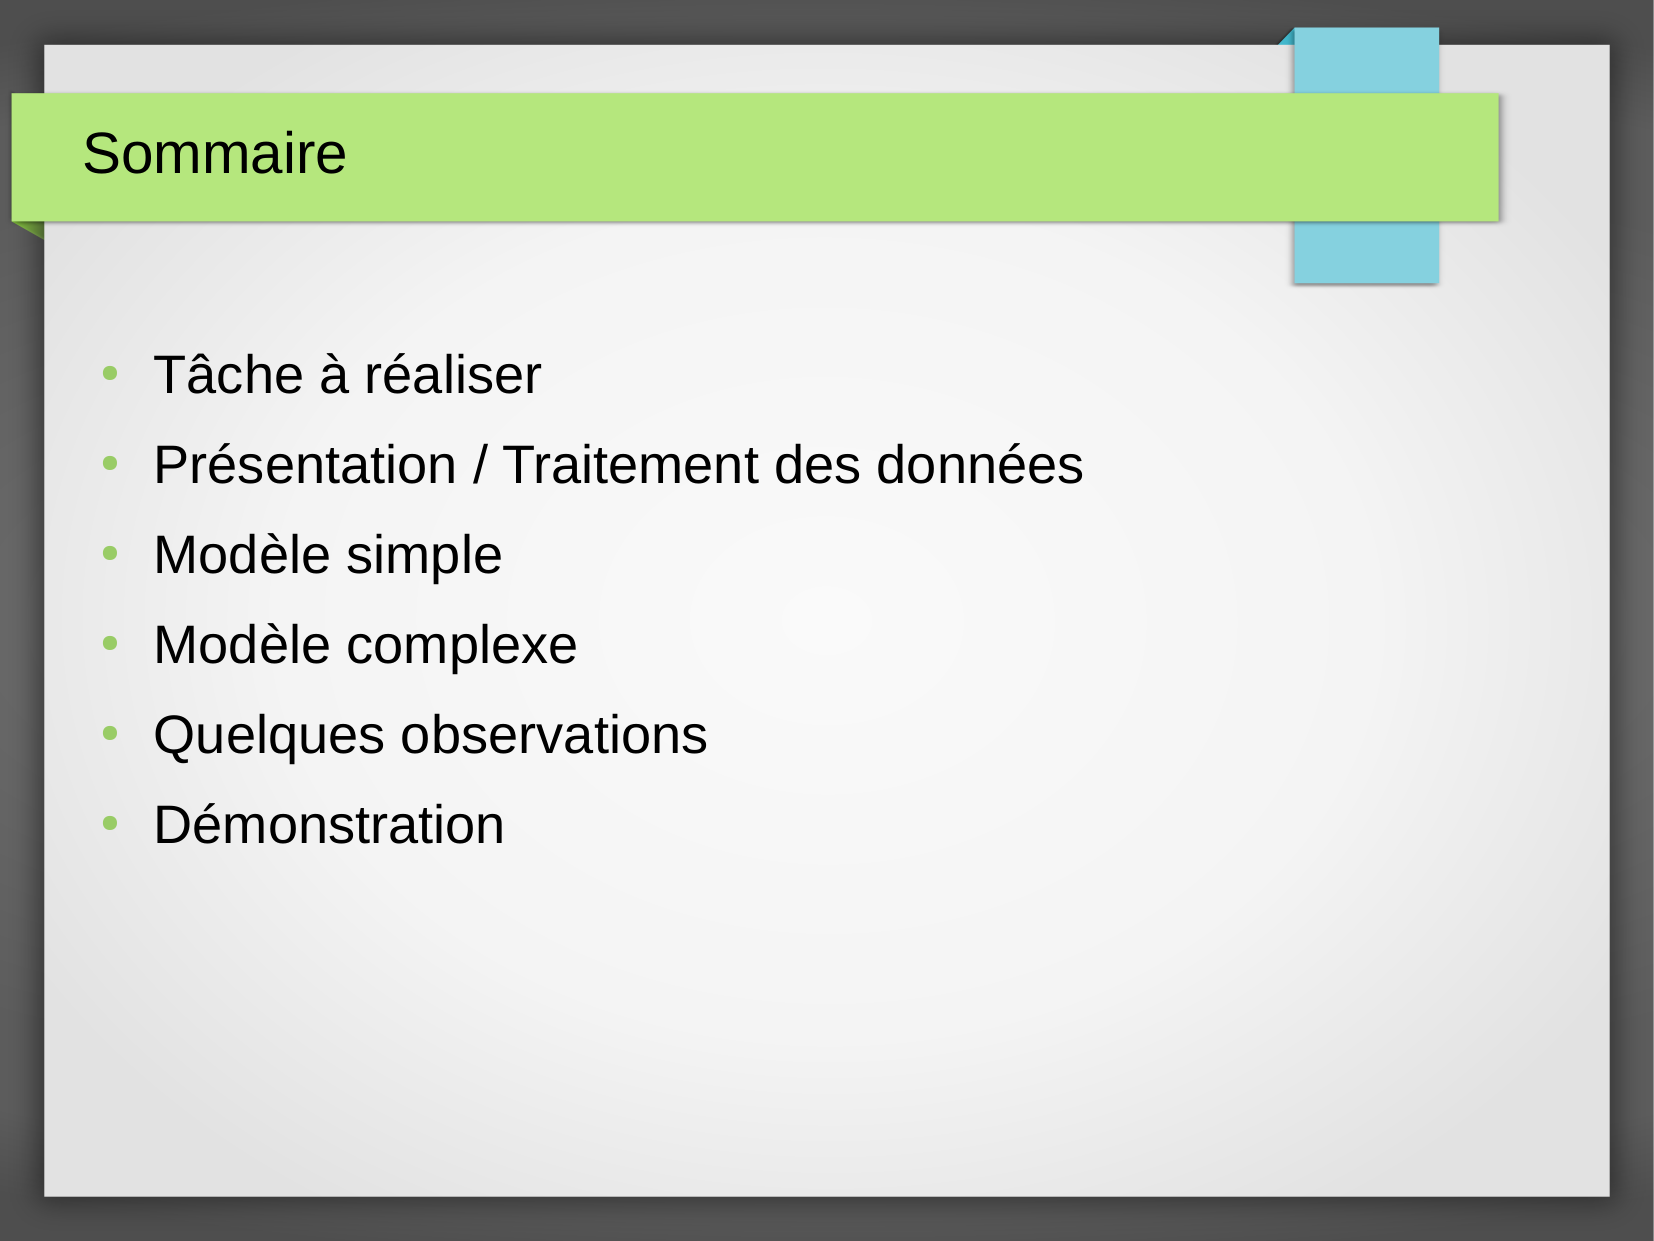

# Sommaire
Tâche à réaliser
Présentation / Traitement des données
Modèle simple
Modèle complexe
Quelques observations
Démonstration